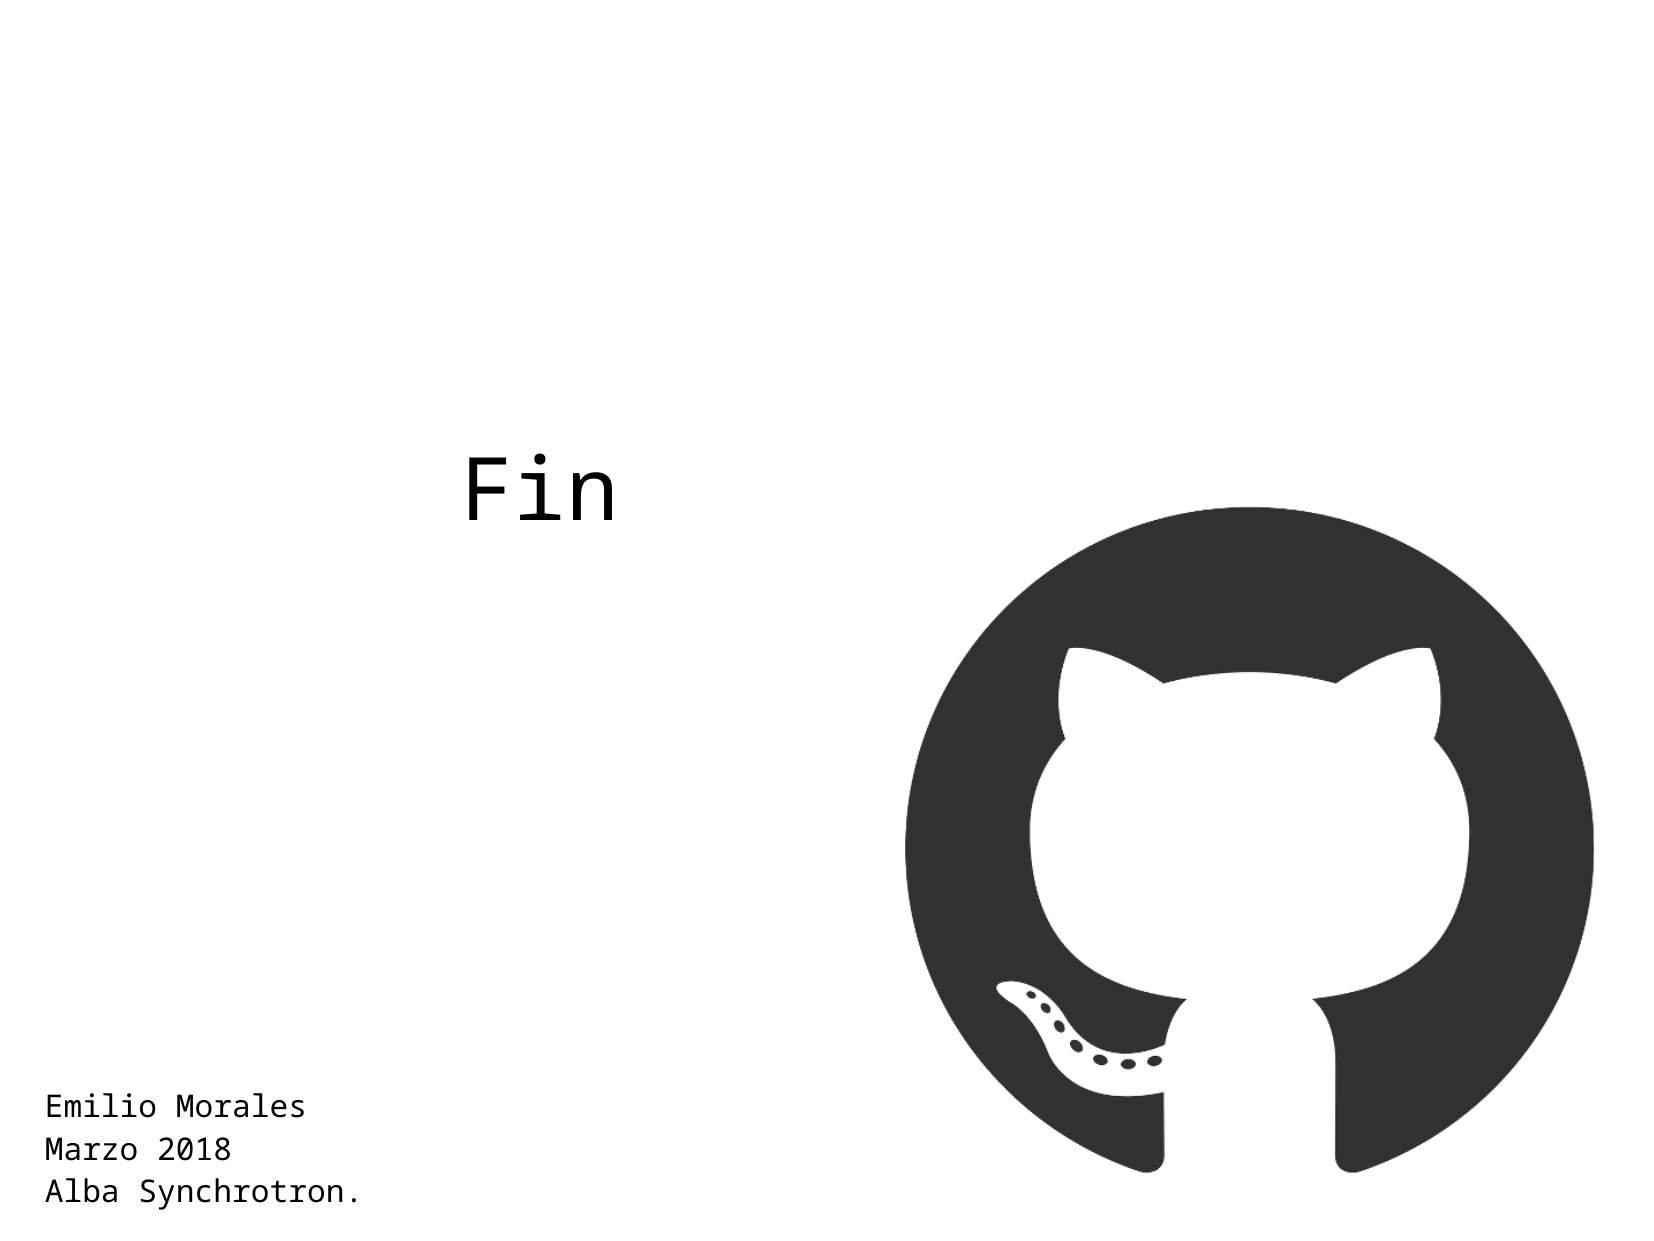

Fin
Emilio Morales
Marzo 2018
Alba Synchrotron.